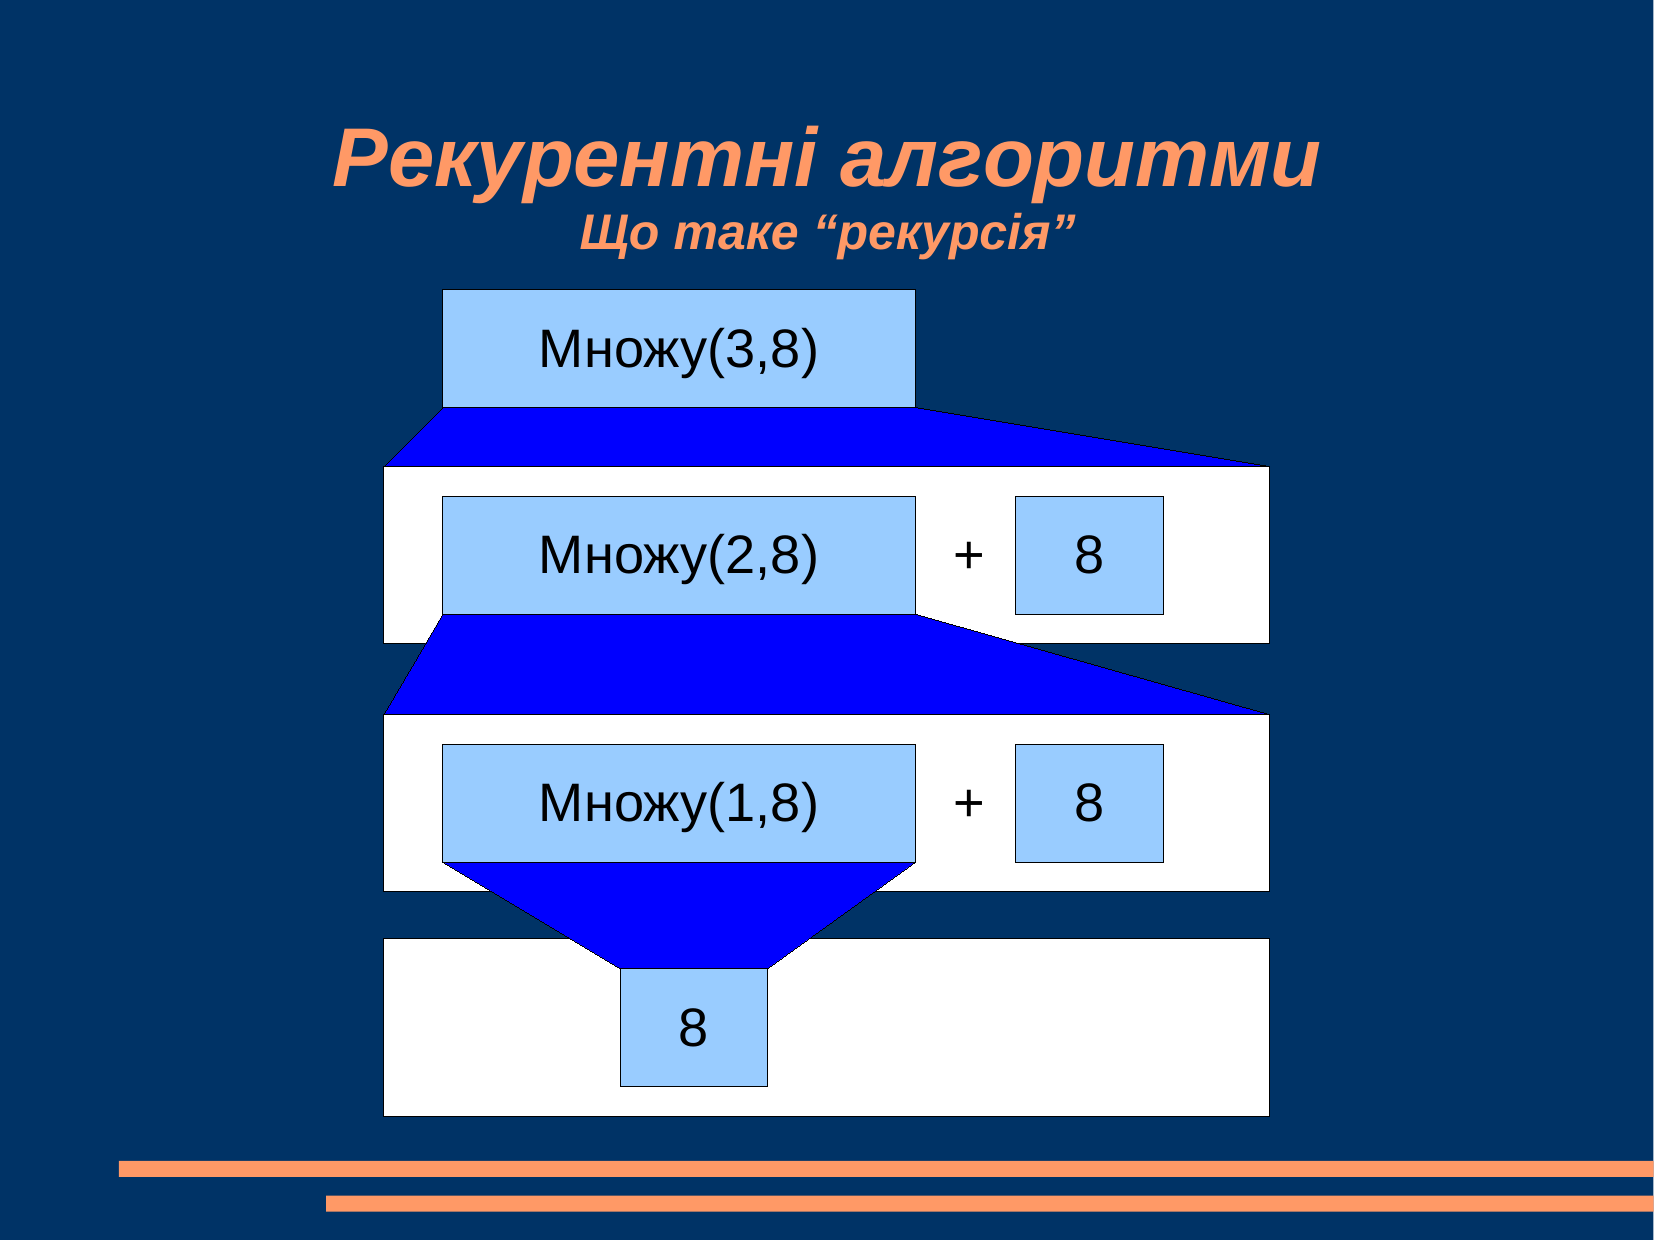

# Рекурентні алгоритми Що таке “рекурсія”
Множу(3,8)
 +
Множу(2,8)
8
 +
Множу(1,8)
8
8